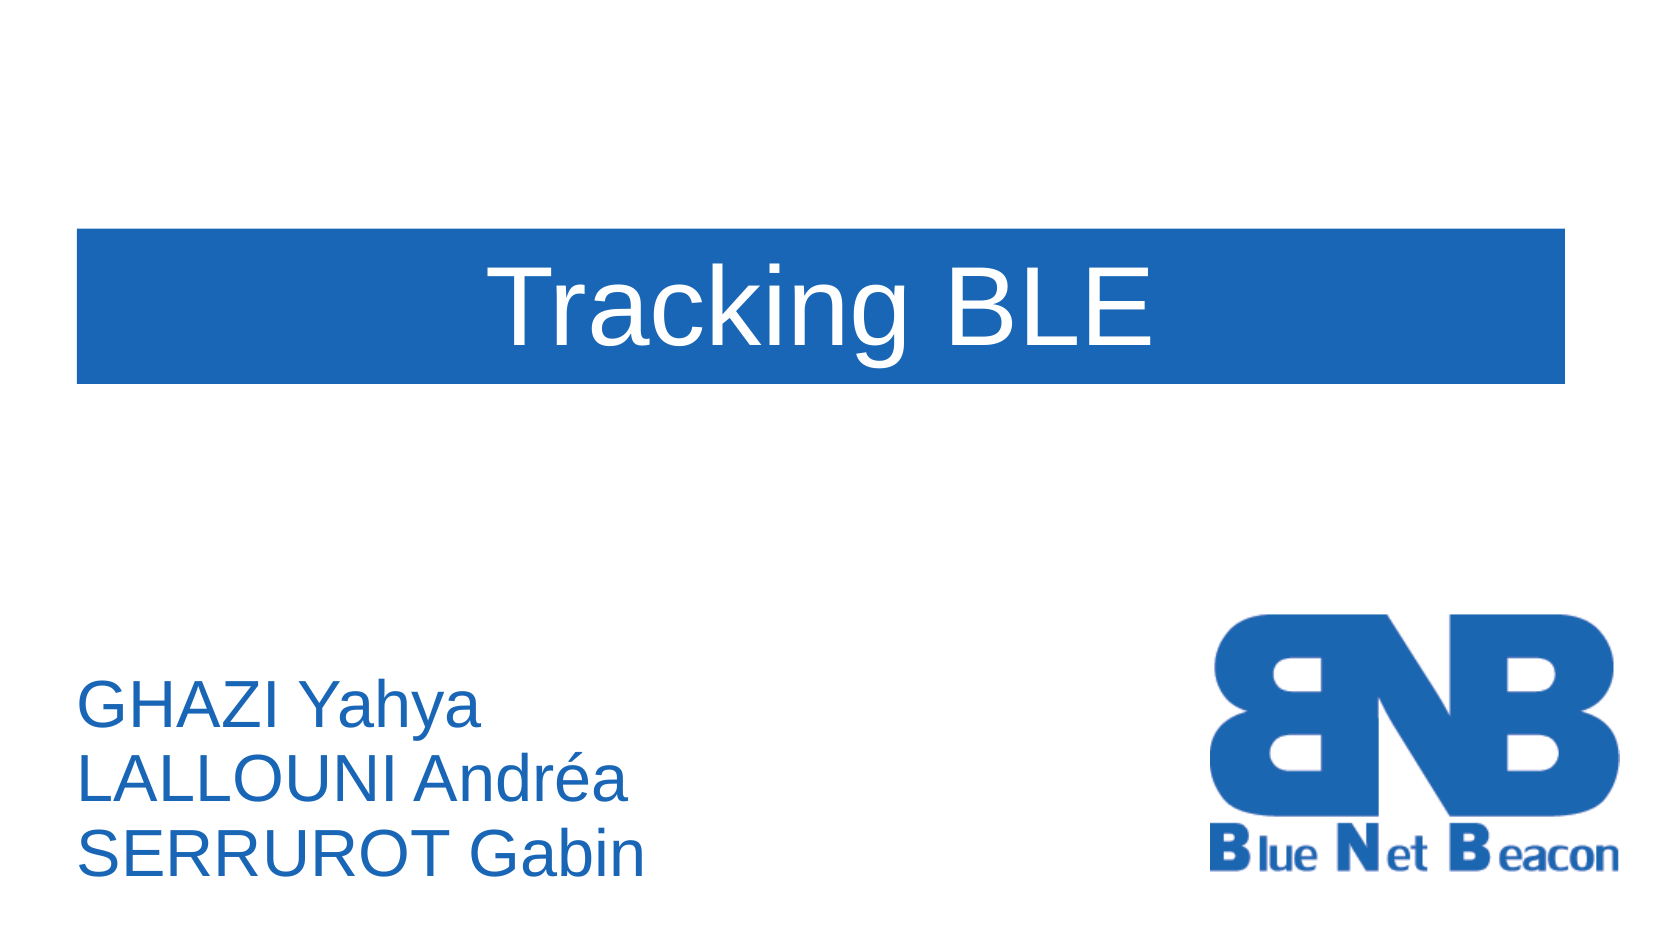

# Tracking BLE
GHAZI Yahya
LALLOUNI Andréa
SERRUROT Gabin